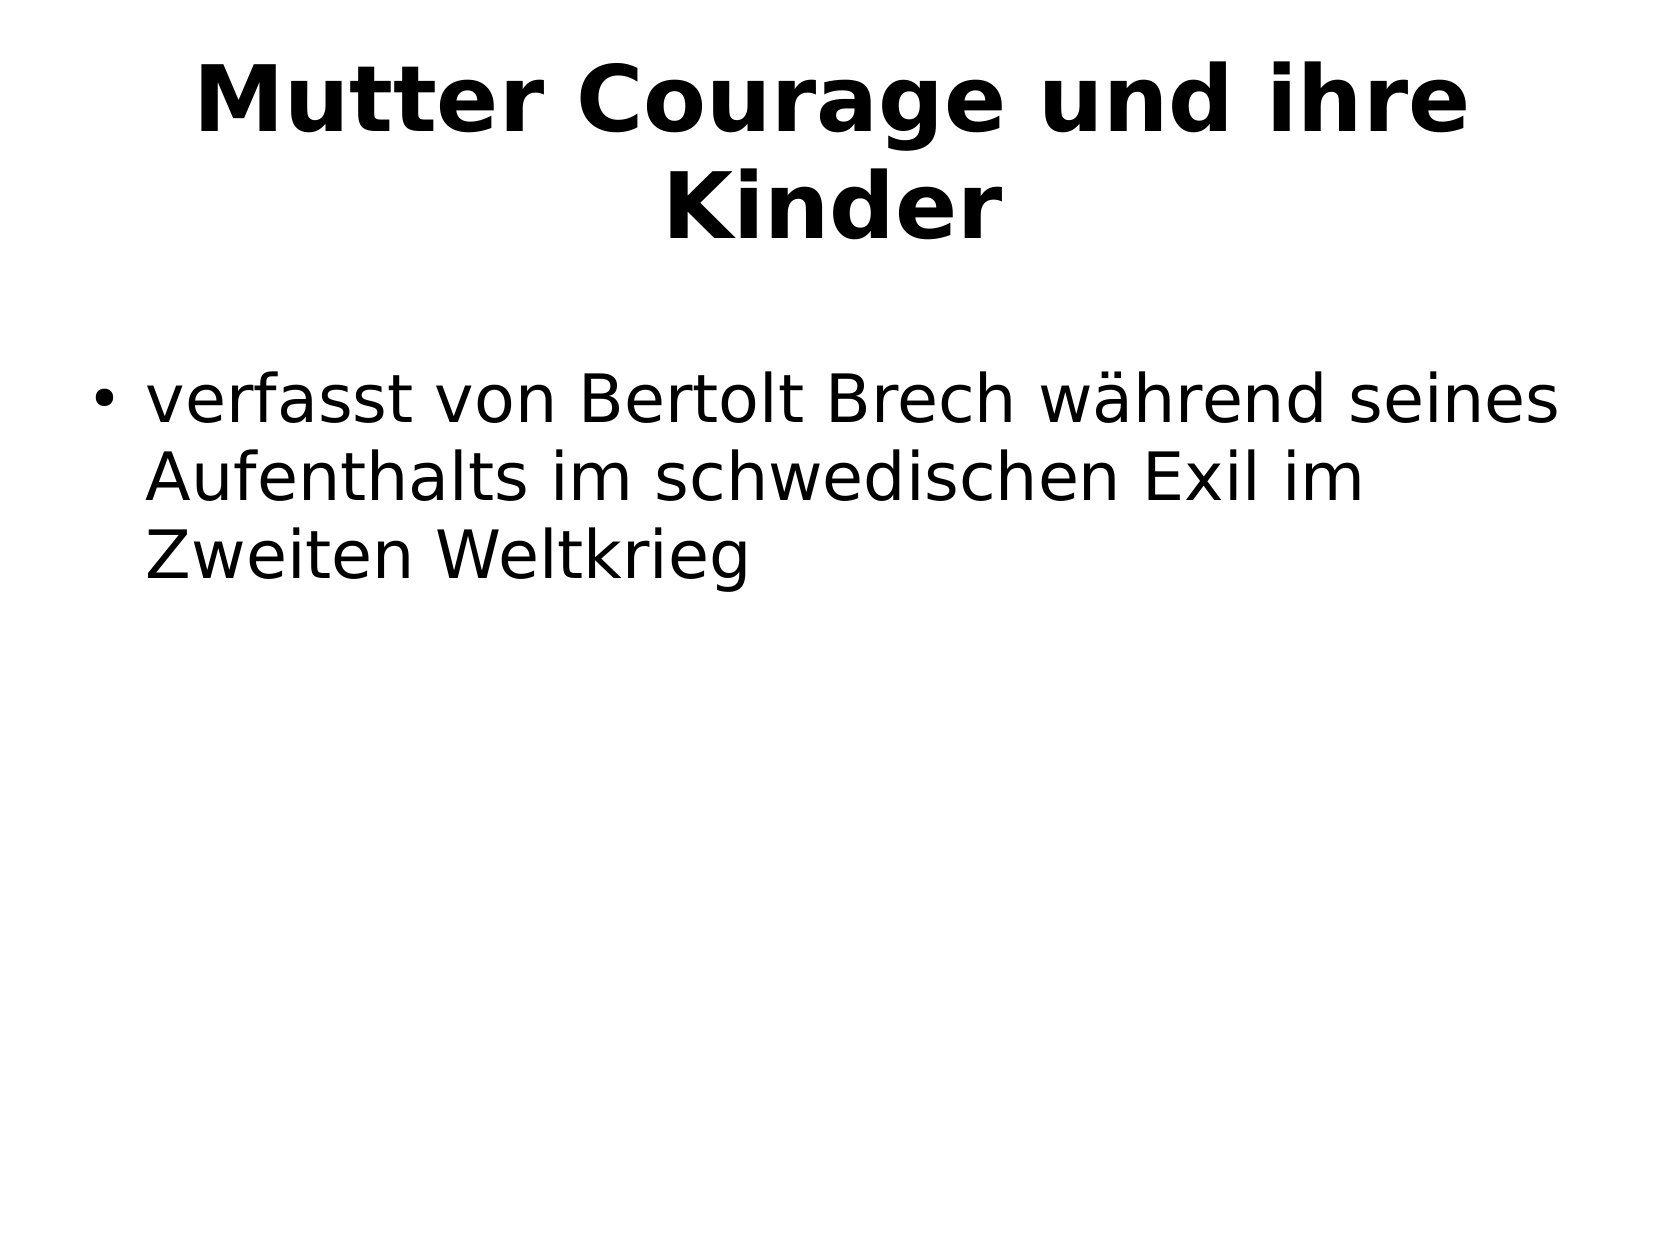

# Mutter Courage und ihre Kinder
verfasst von Bertolt Brech während seines Aufenthalts im schwedischen Exil im Zweiten Weltkrieg